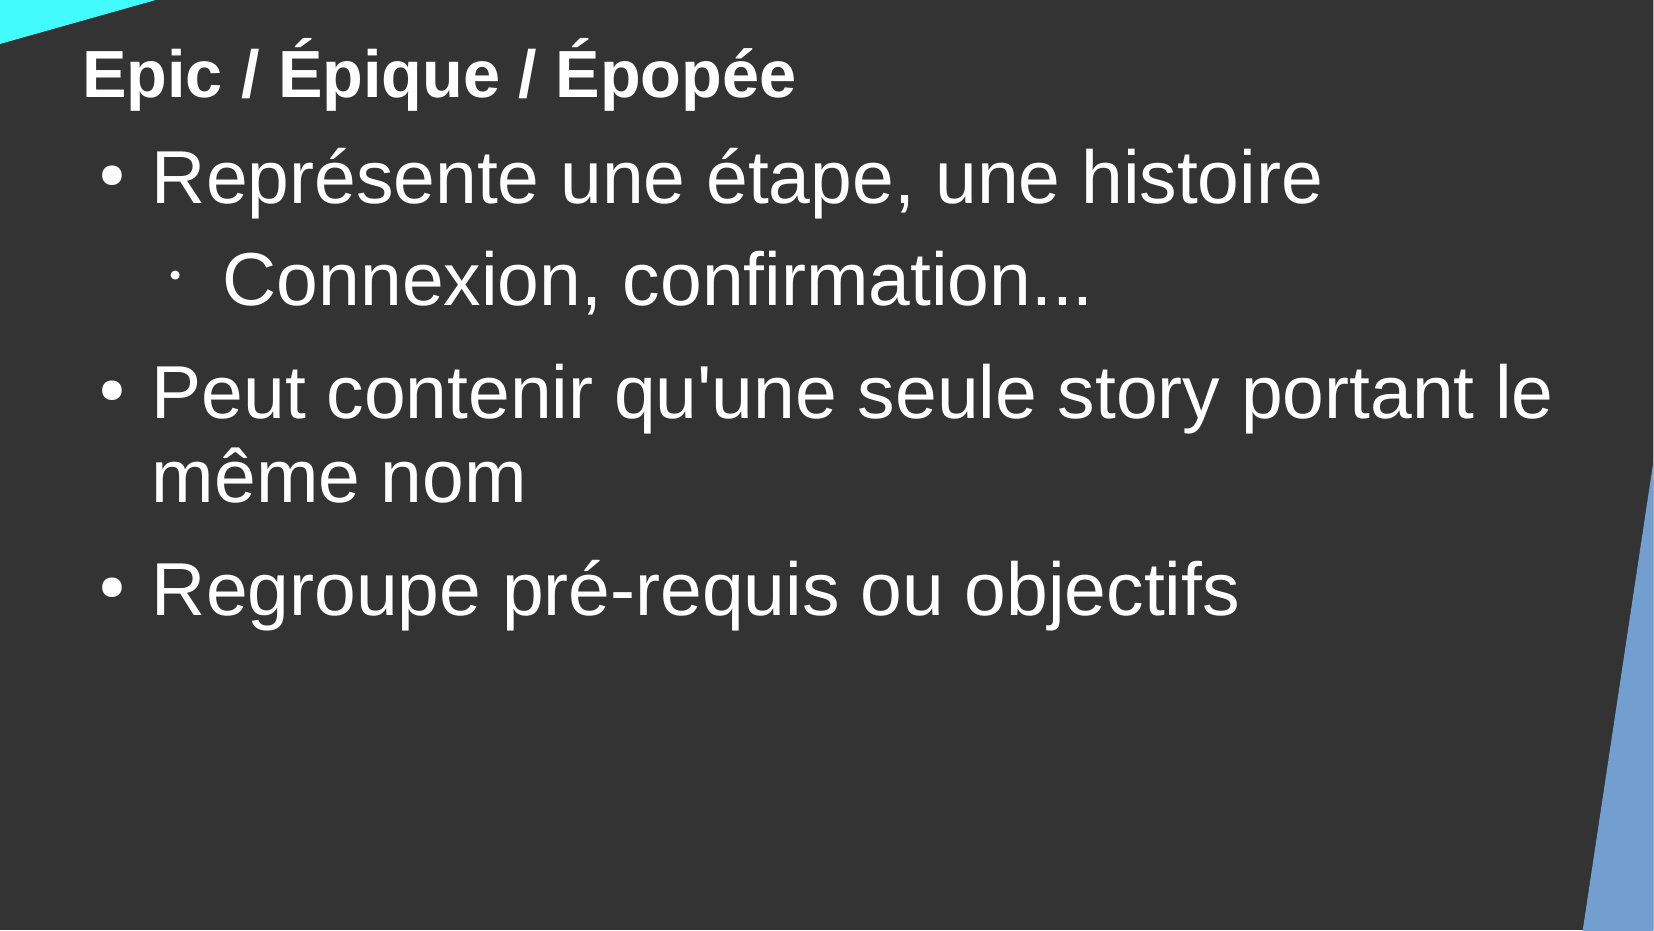

Epic / Épique / Épopée
# Représente une étape, une histoire
Connexion, confirmation...
Peut contenir qu'une seule story portant le même nom
Regroupe pré-requis ou objectifs